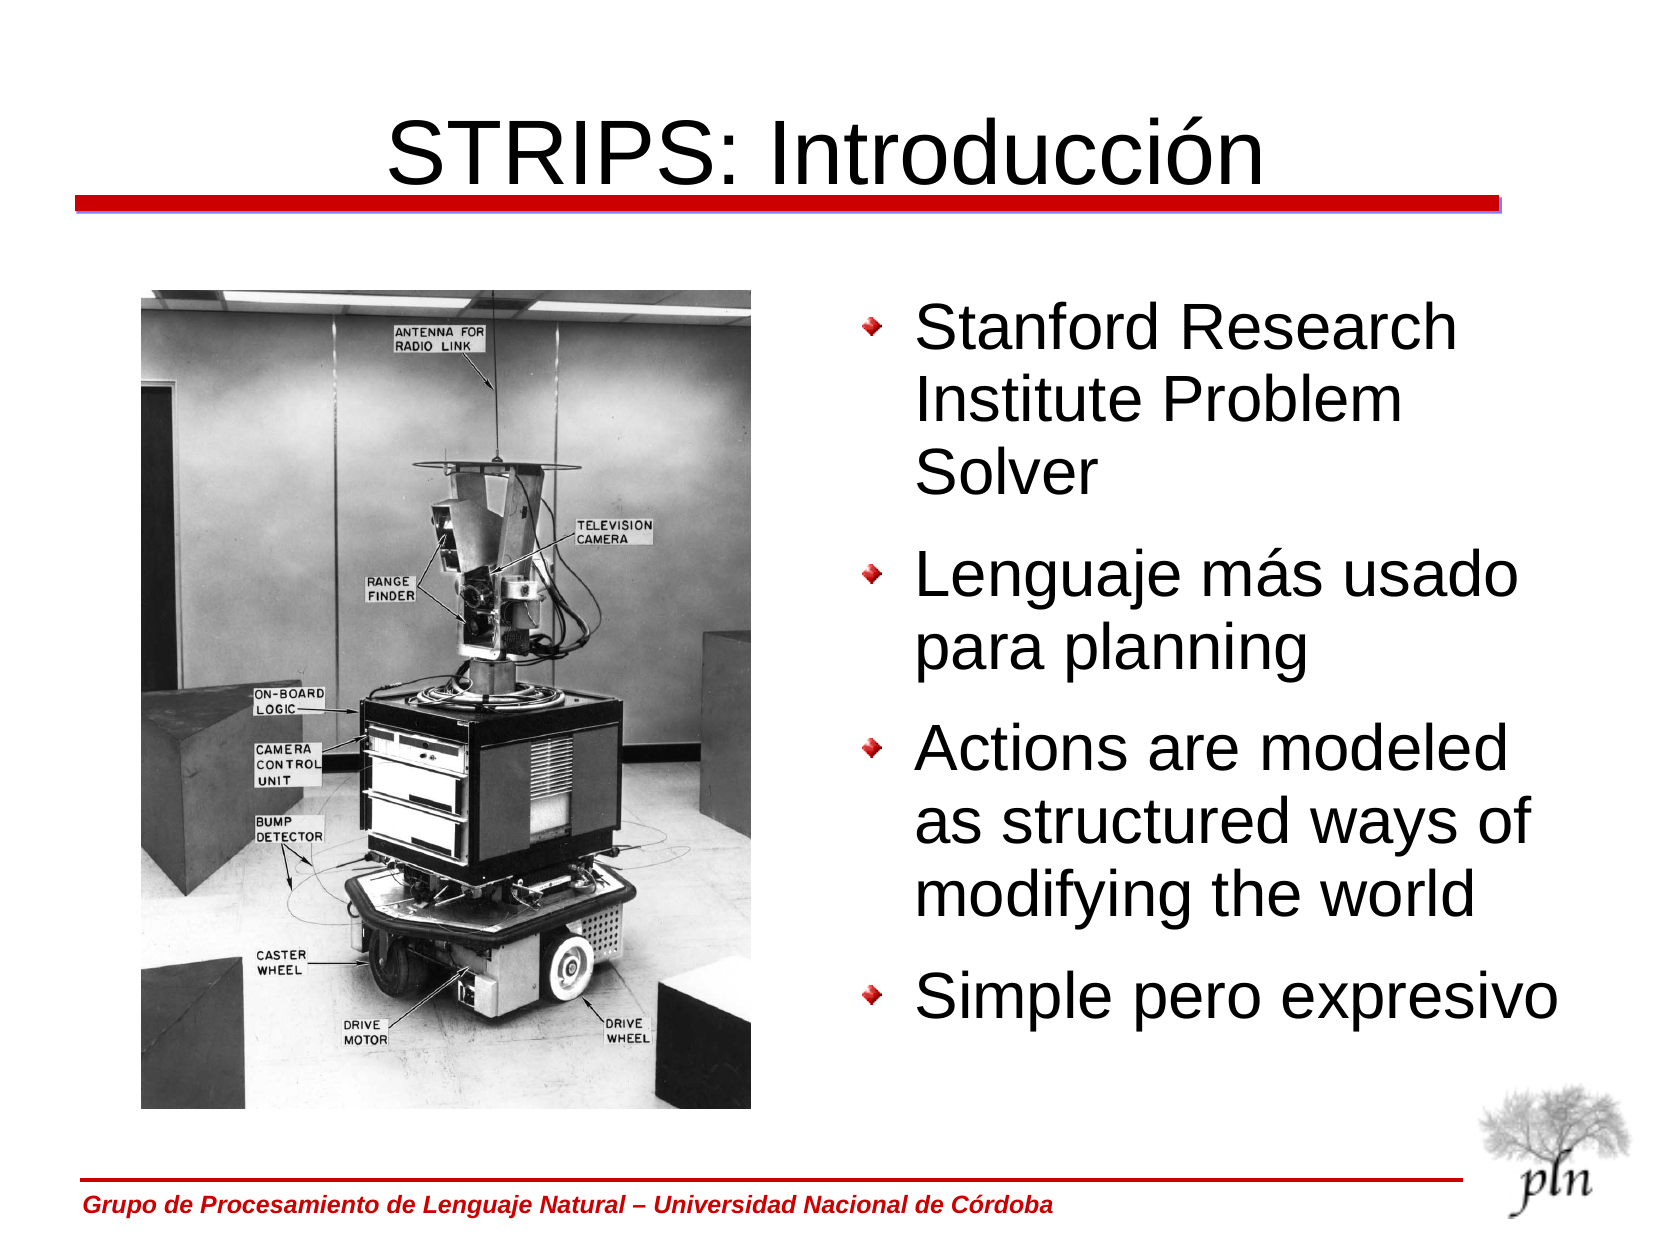

# STRIPS: Introducción
Stanford Research Institute Problem Solver
Lenguaje más usado para planning
Actions are modeled as structured ways of modifying the world
Simple pero expresivo